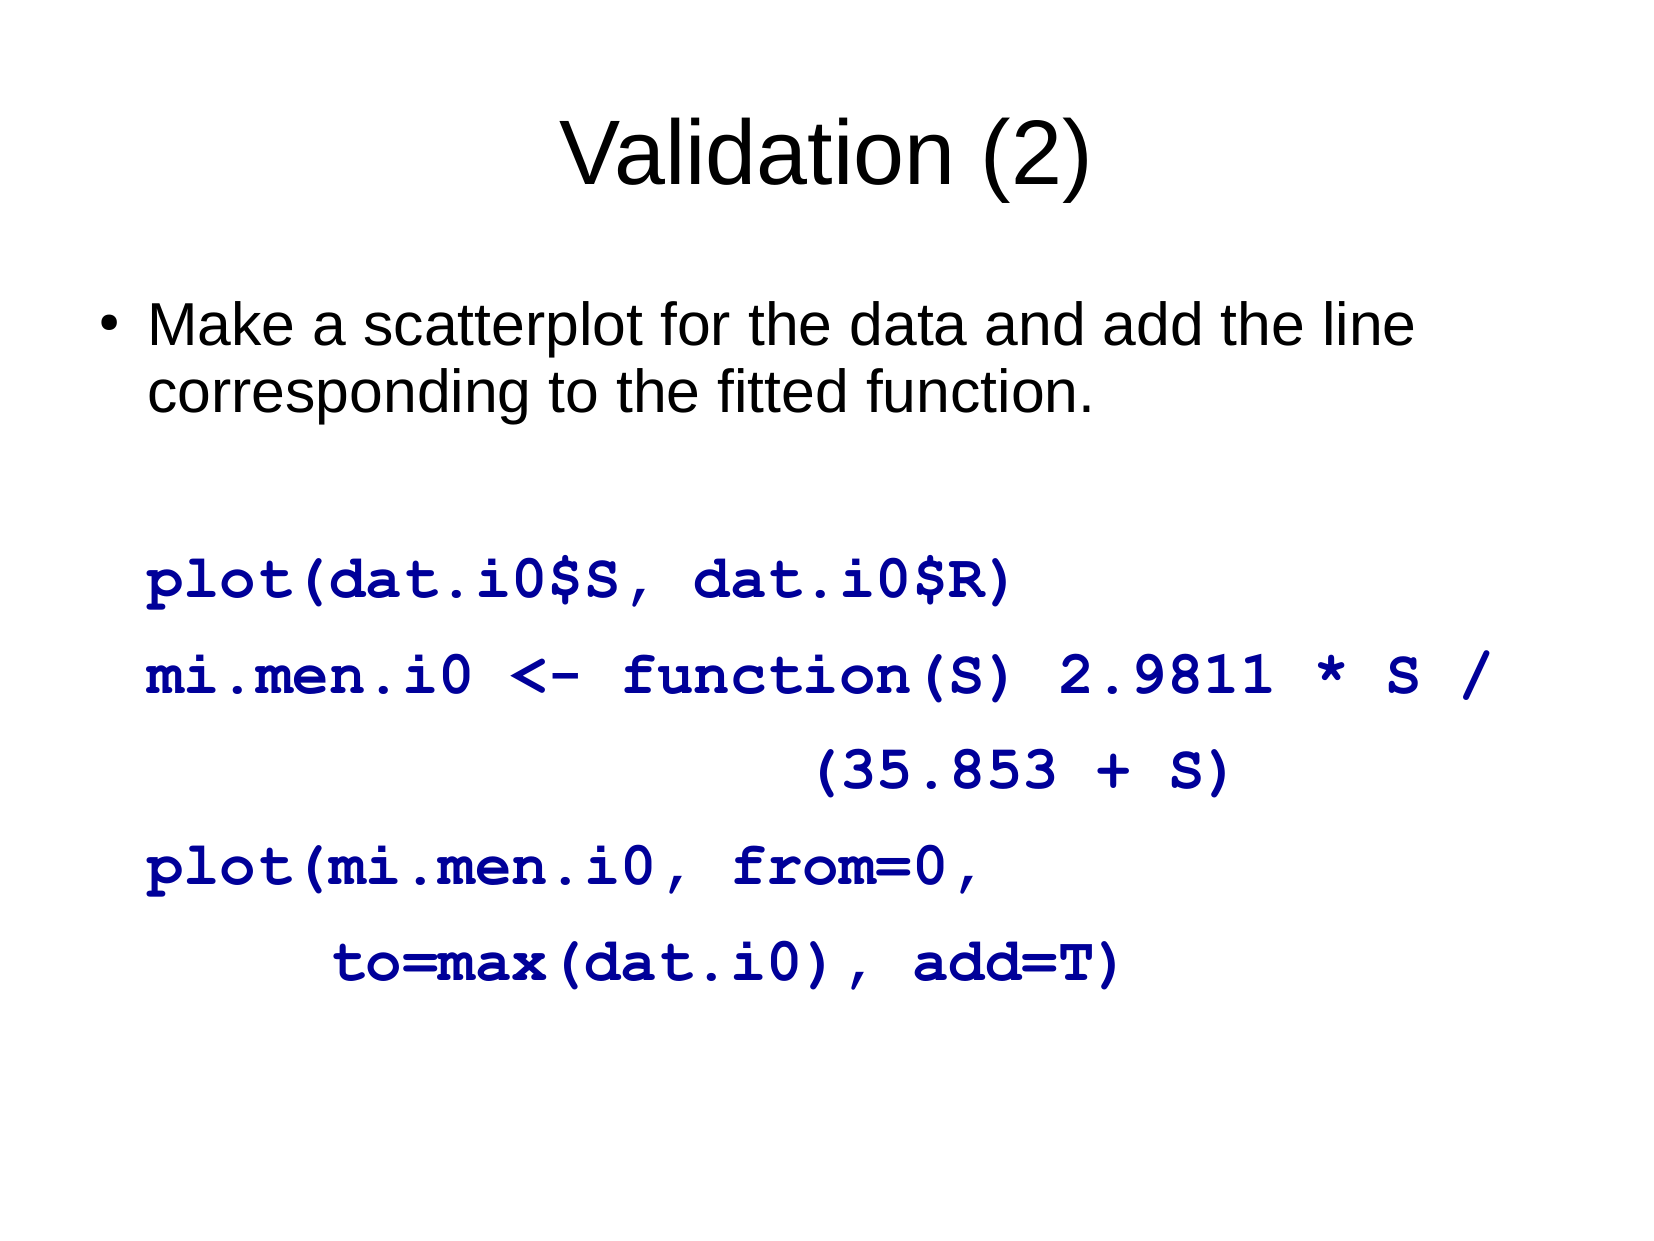

# Validation (2)
Make a scatterplot for the data and add the line corresponding to the fitted function.
plot(dat.i0$S, dat.i0$R)
mi.men.i0 <- function(S) 2.9811 * S /
 (35.853 + S)
plot(mi.men.i0, from=0,
 to=max(dat.i0), add=T)